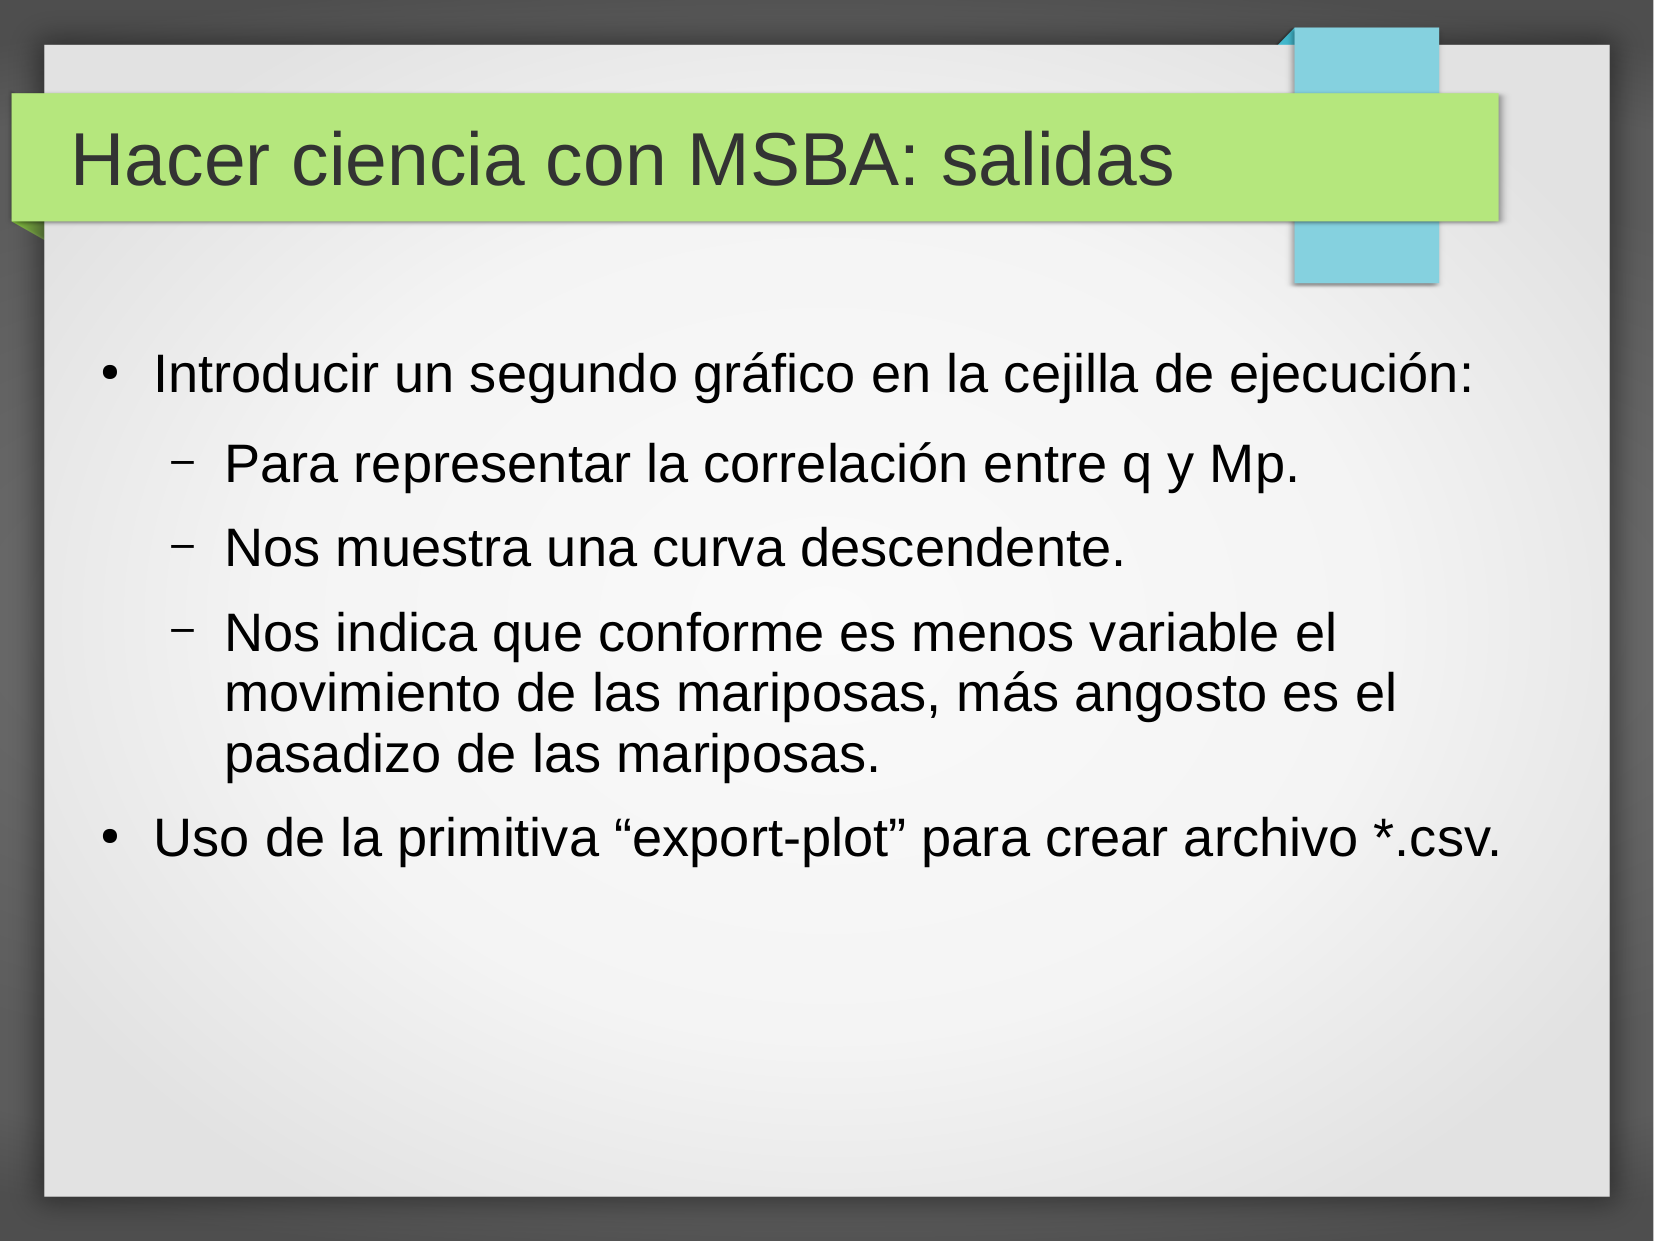

# Hacer ciencia con MSBA: salidas
Introducir un segundo gráfico en la cejilla de ejecución:
Para representar la correlación entre q y Mp.
Nos muestra una curva descendente.
Nos indica que conforme es menos variable el movimiento de las mariposas, más angosto es el pasadizo de las mariposas.
Uso de la primitiva “export-plot” para crear archivo *.csv.